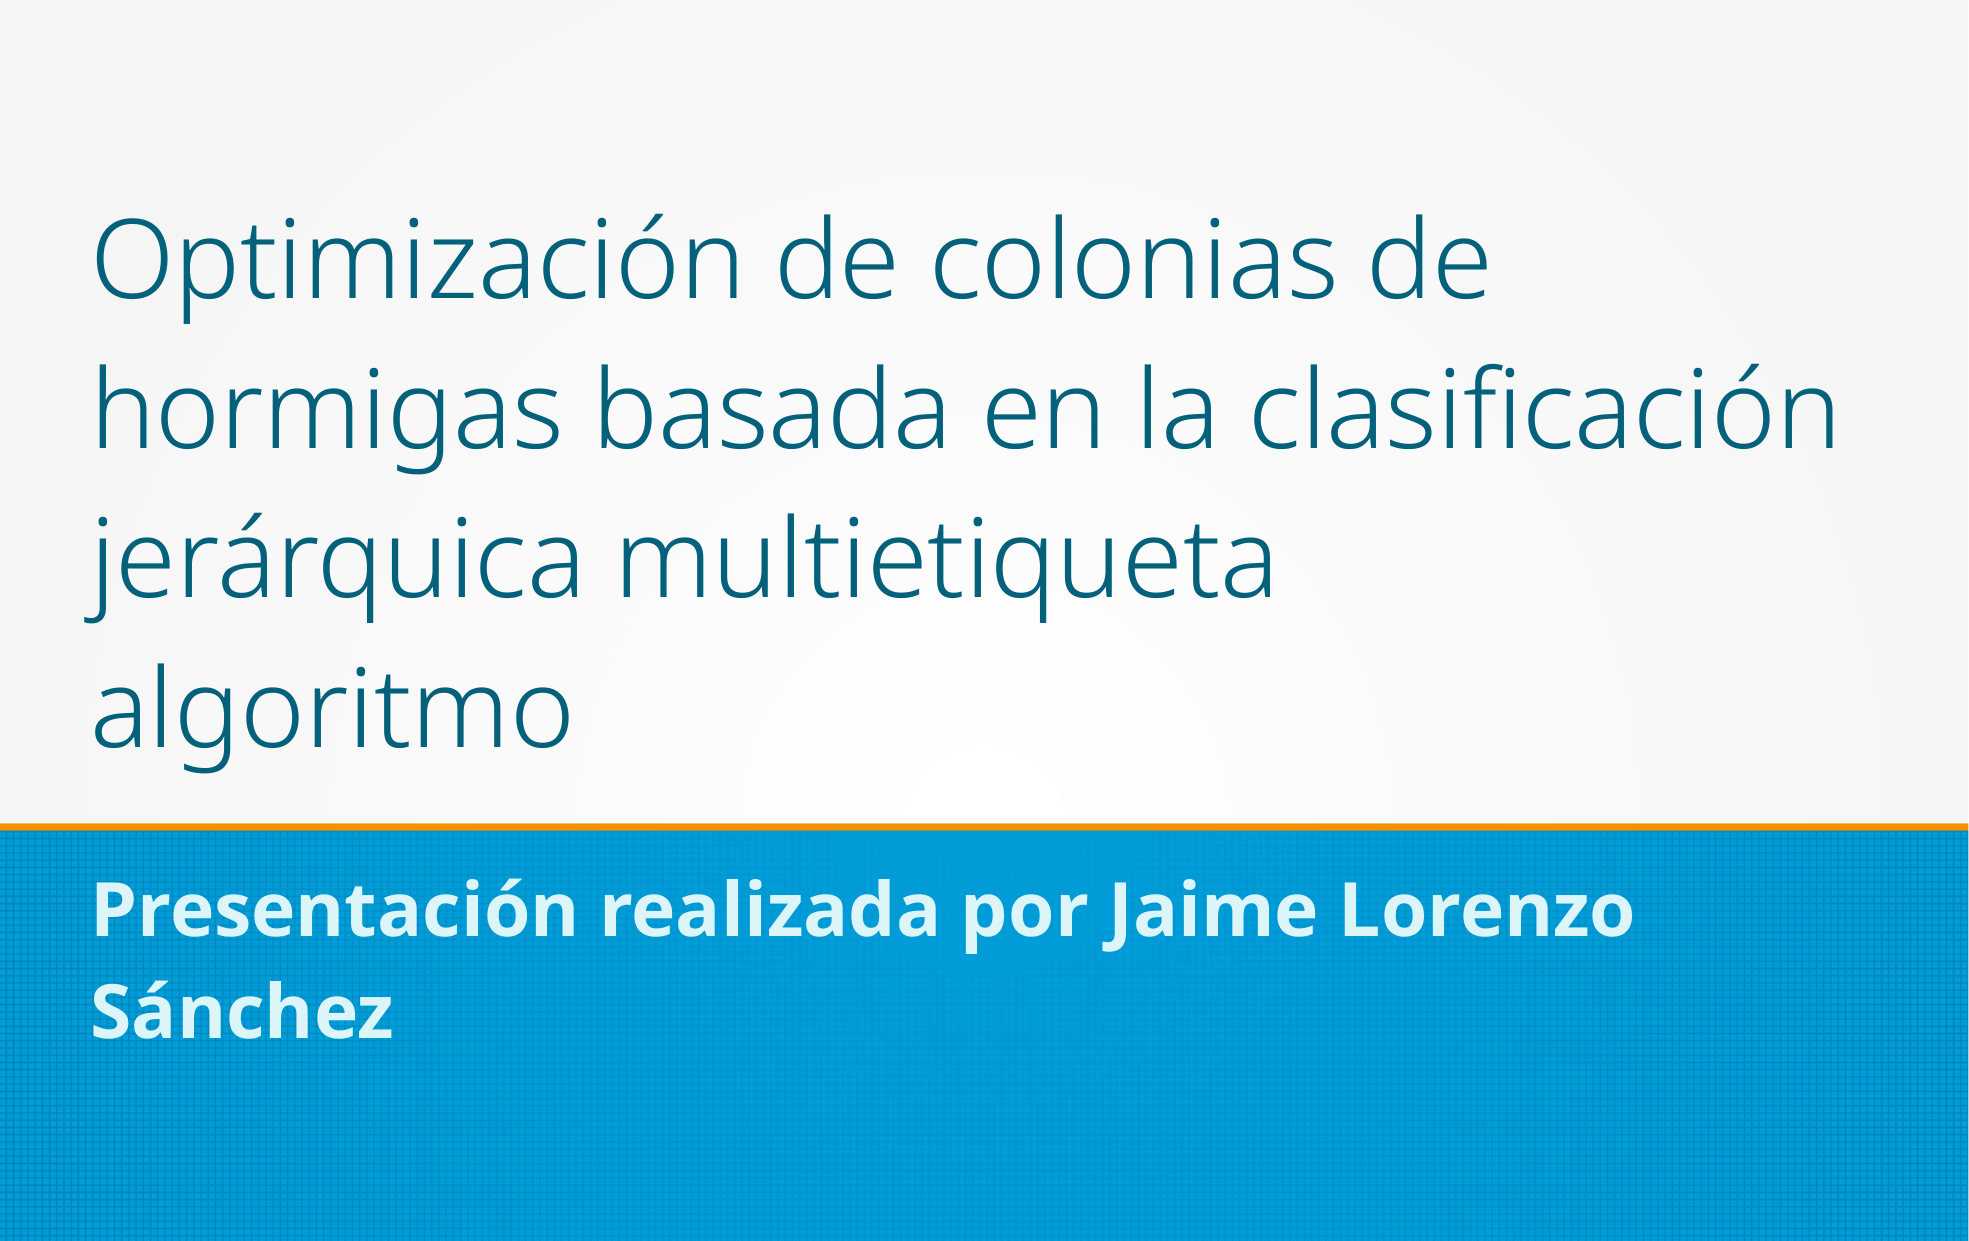

# Optimización de colonias de hormigas basada en la clasificación jerárquica multietiqueta algoritmo
Presentación realizada por Jaime Lorenzo Sánchez